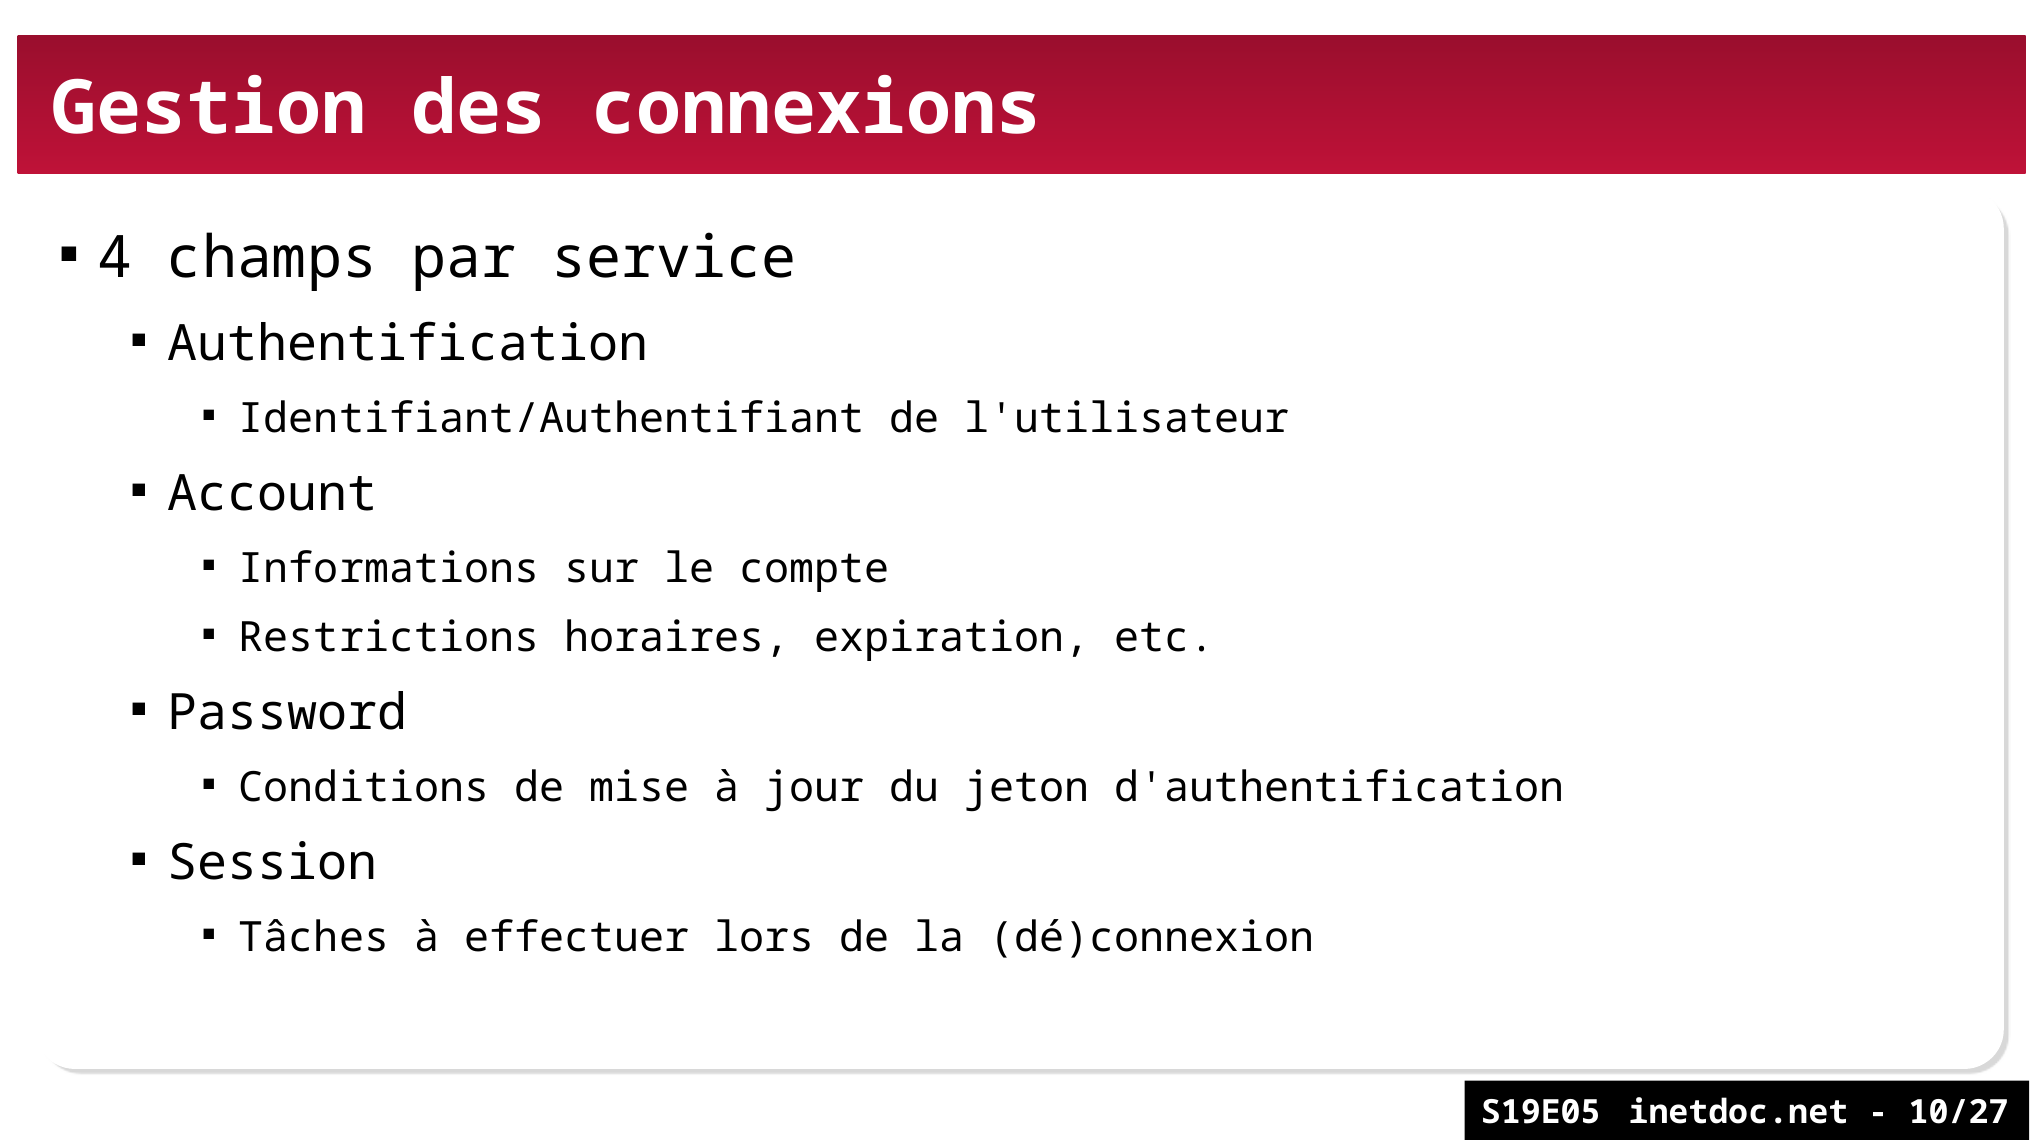

Gestion des connexions
4 champs par service
Authentification
Identifiant/Authentifiant de l'utilisateur
Account
Informations sur le compte
Restrictions horaires, expiration, etc.
Password
Conditions de mise à jour du jeton d'authentification
Session
Tâches à effectuer lors de la (dé)connexion
S19E05	inetdoc.net - /27